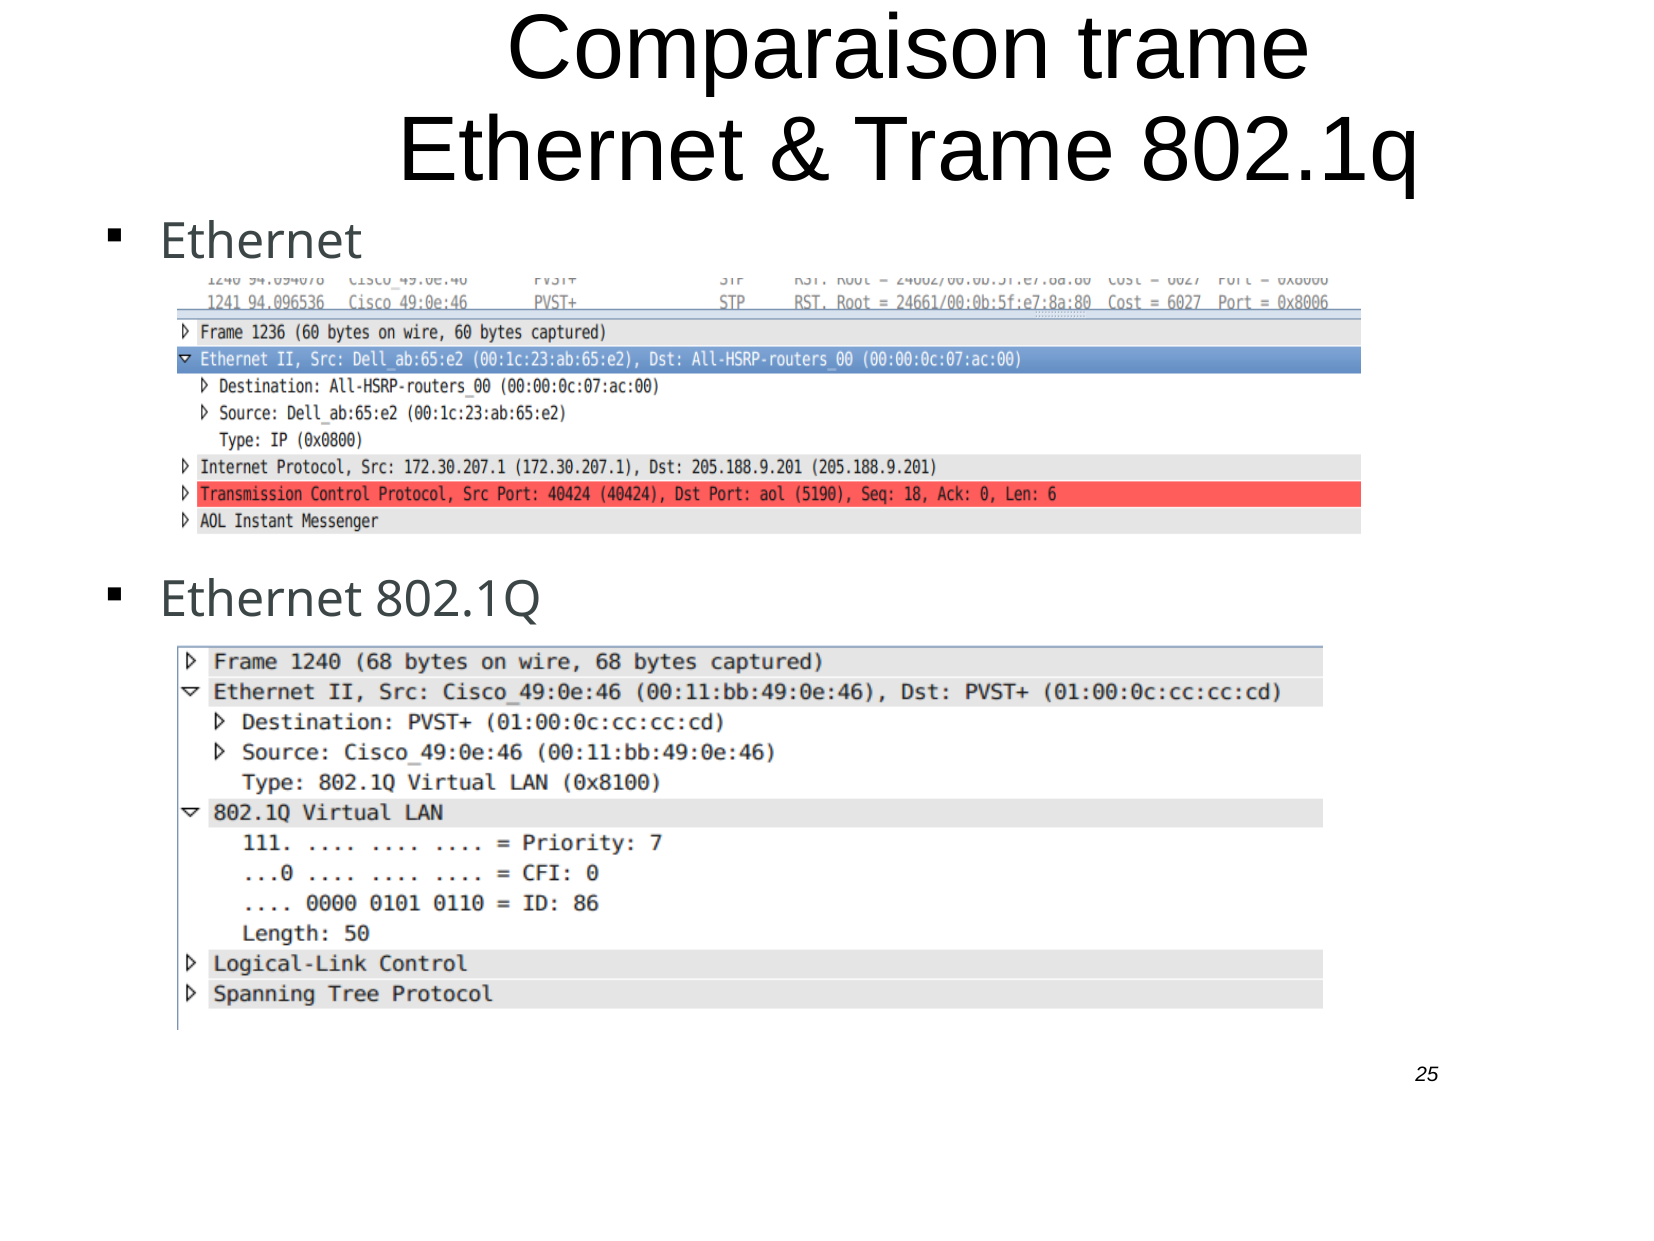

# Comparaison trame Ethernet & Trame 802.1q
Ethernet
Ethernet 802.1Q